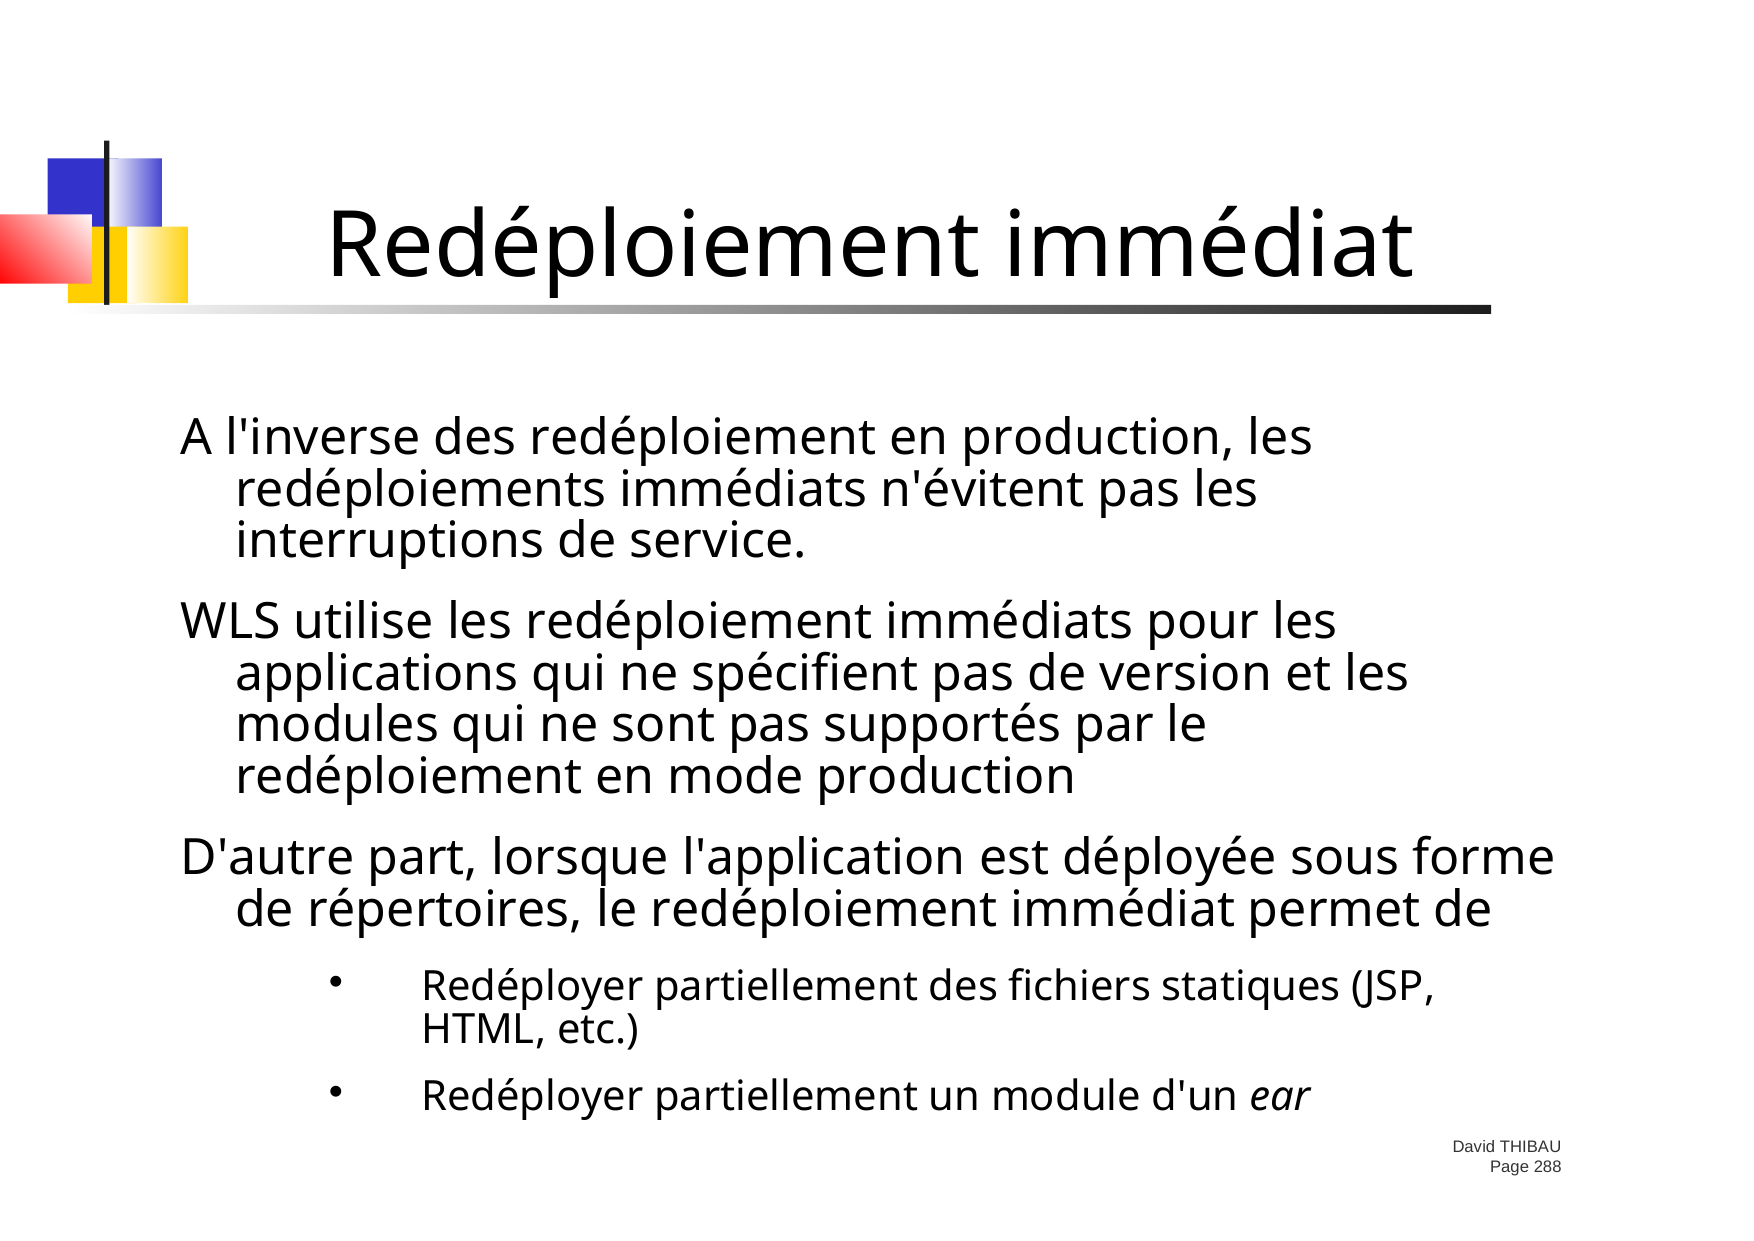

# Redéploiement immédiat
A l'inverse des redéploiement en production, les redéploiements immédiats n'évitent pas les interruptions de service.
WLS utilise les redéploiement immédiats pour les applications qui ne spécifient pas de version et les modules qui ne sont pas supportés par le redéploiement en mode production
D'autre part, lorsque l'application est déployée sous forme de répertoires, le redéploiement immédiat permet de
Redéployer partiellement des fichiers statiques (JSP, HTML, etc.)
Redéployer partiellement un module d'un ear